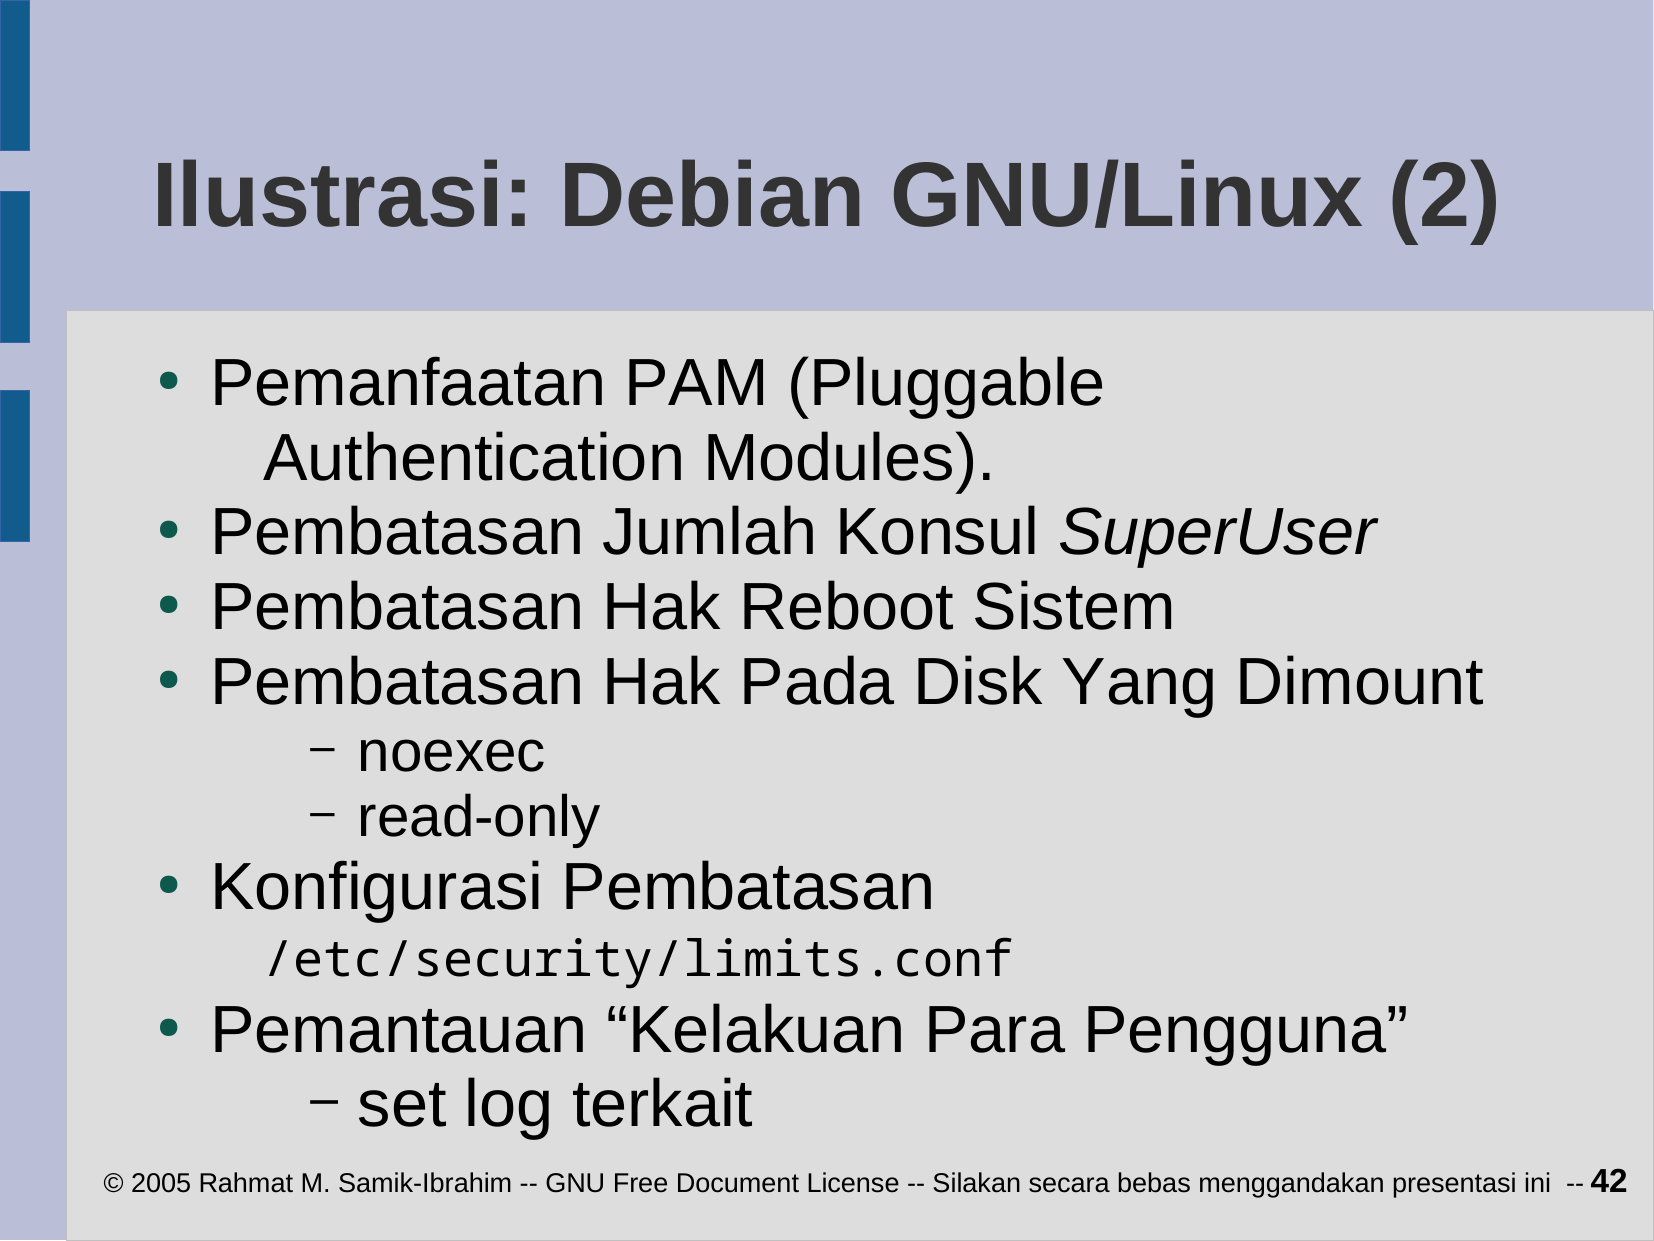

# Ilustrasi: Debian GNU/Linux (2)
Pemanfaatan PAM (Pluggable Authentication Modules).
Pembatasan Jumlah Konsul SuperUser
Pembatasan Hak Reboot Sistem
Pembatasan Hak Pada Disk Yang Dimount
noexec
read-only
Konfigurasi Pembatasan /etc/security/limits.conf
Pemantauan “Kelakuan Para Pengguna”
set log terkait